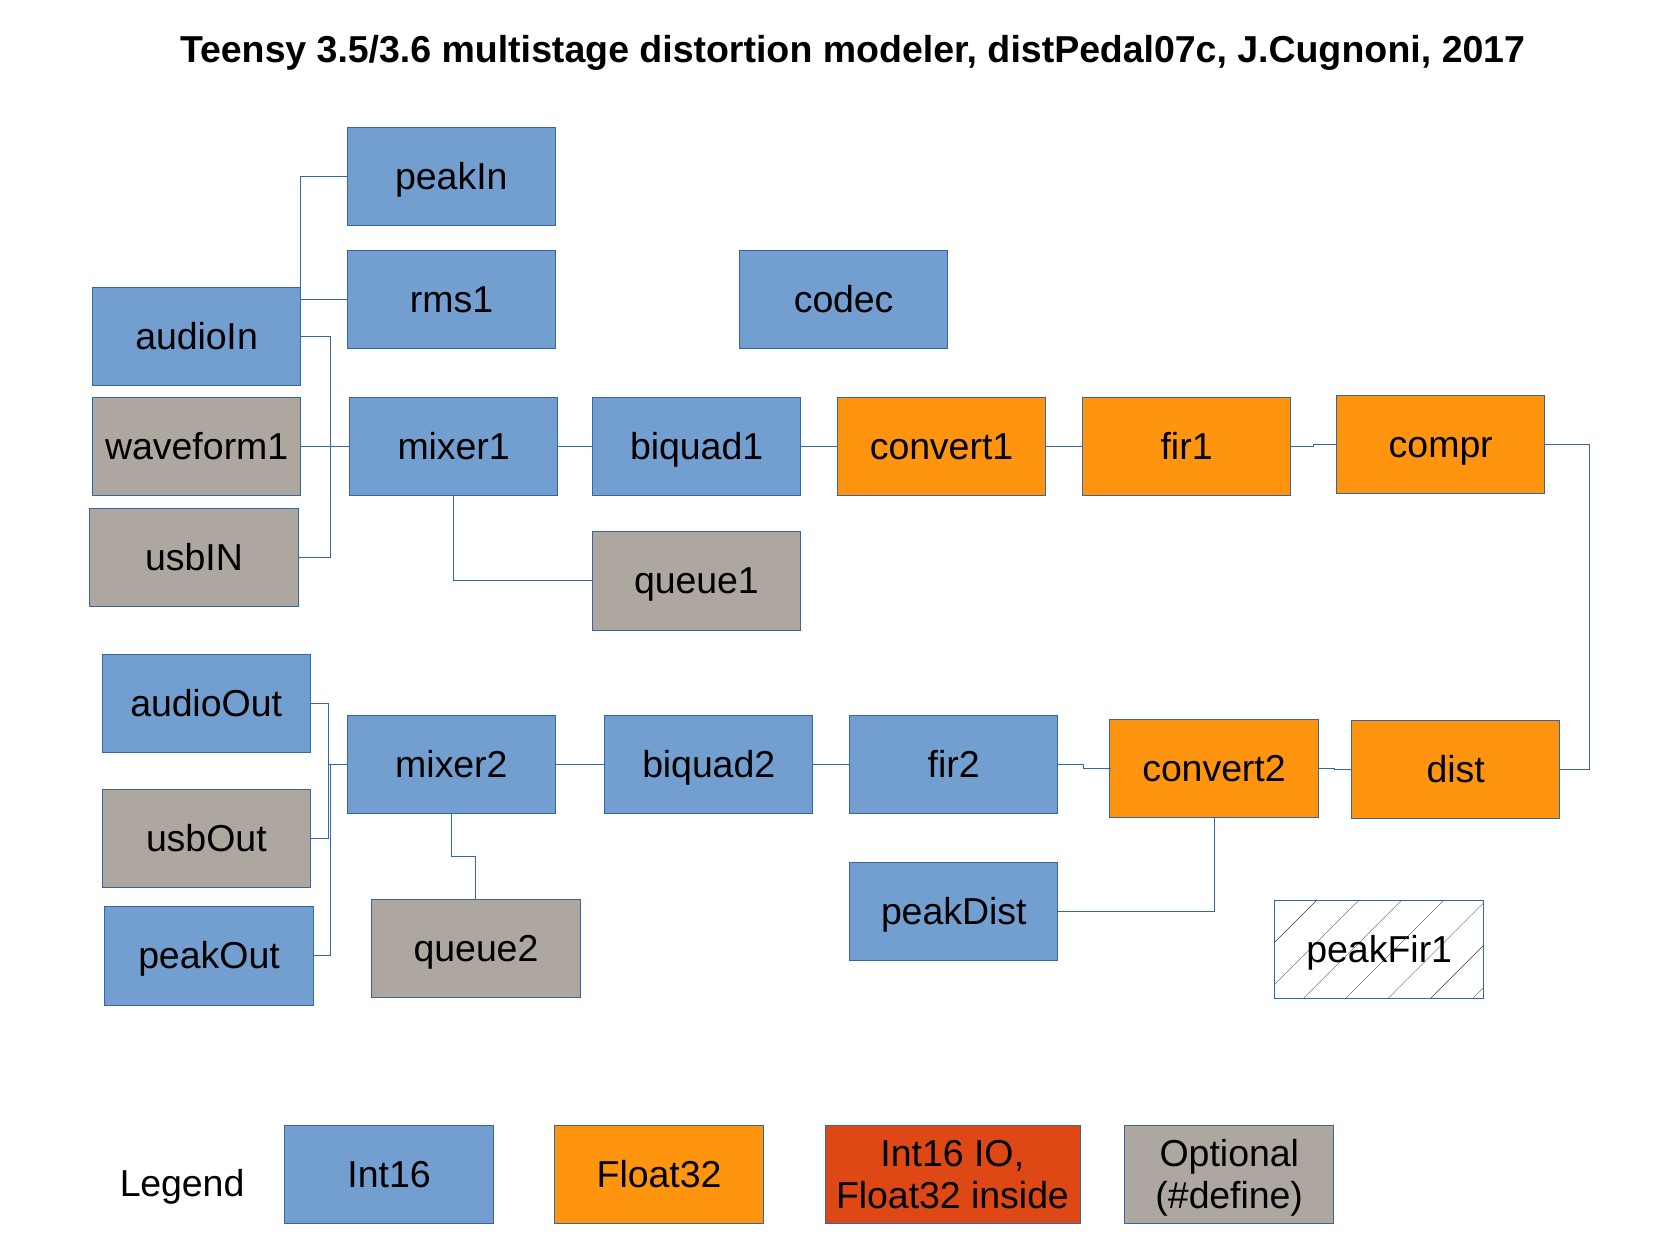

Teensy 3.5/3.6 multistage distortion modeler, distPedal07c, J.Cugnoni, 2017
peakIn
rms1
codec
audioIn
compr
mixer1
biquad1
convert1
fir1
waveform1
usbIN
queue1
audioOut
mixer2
biquad2
fir2
convert2
dist
usbOut
peakDist
queue2
peakFir1
peakOut
Int16
Float32
Int16 IO,
Float32 inside
Optional
(#define)
Legend